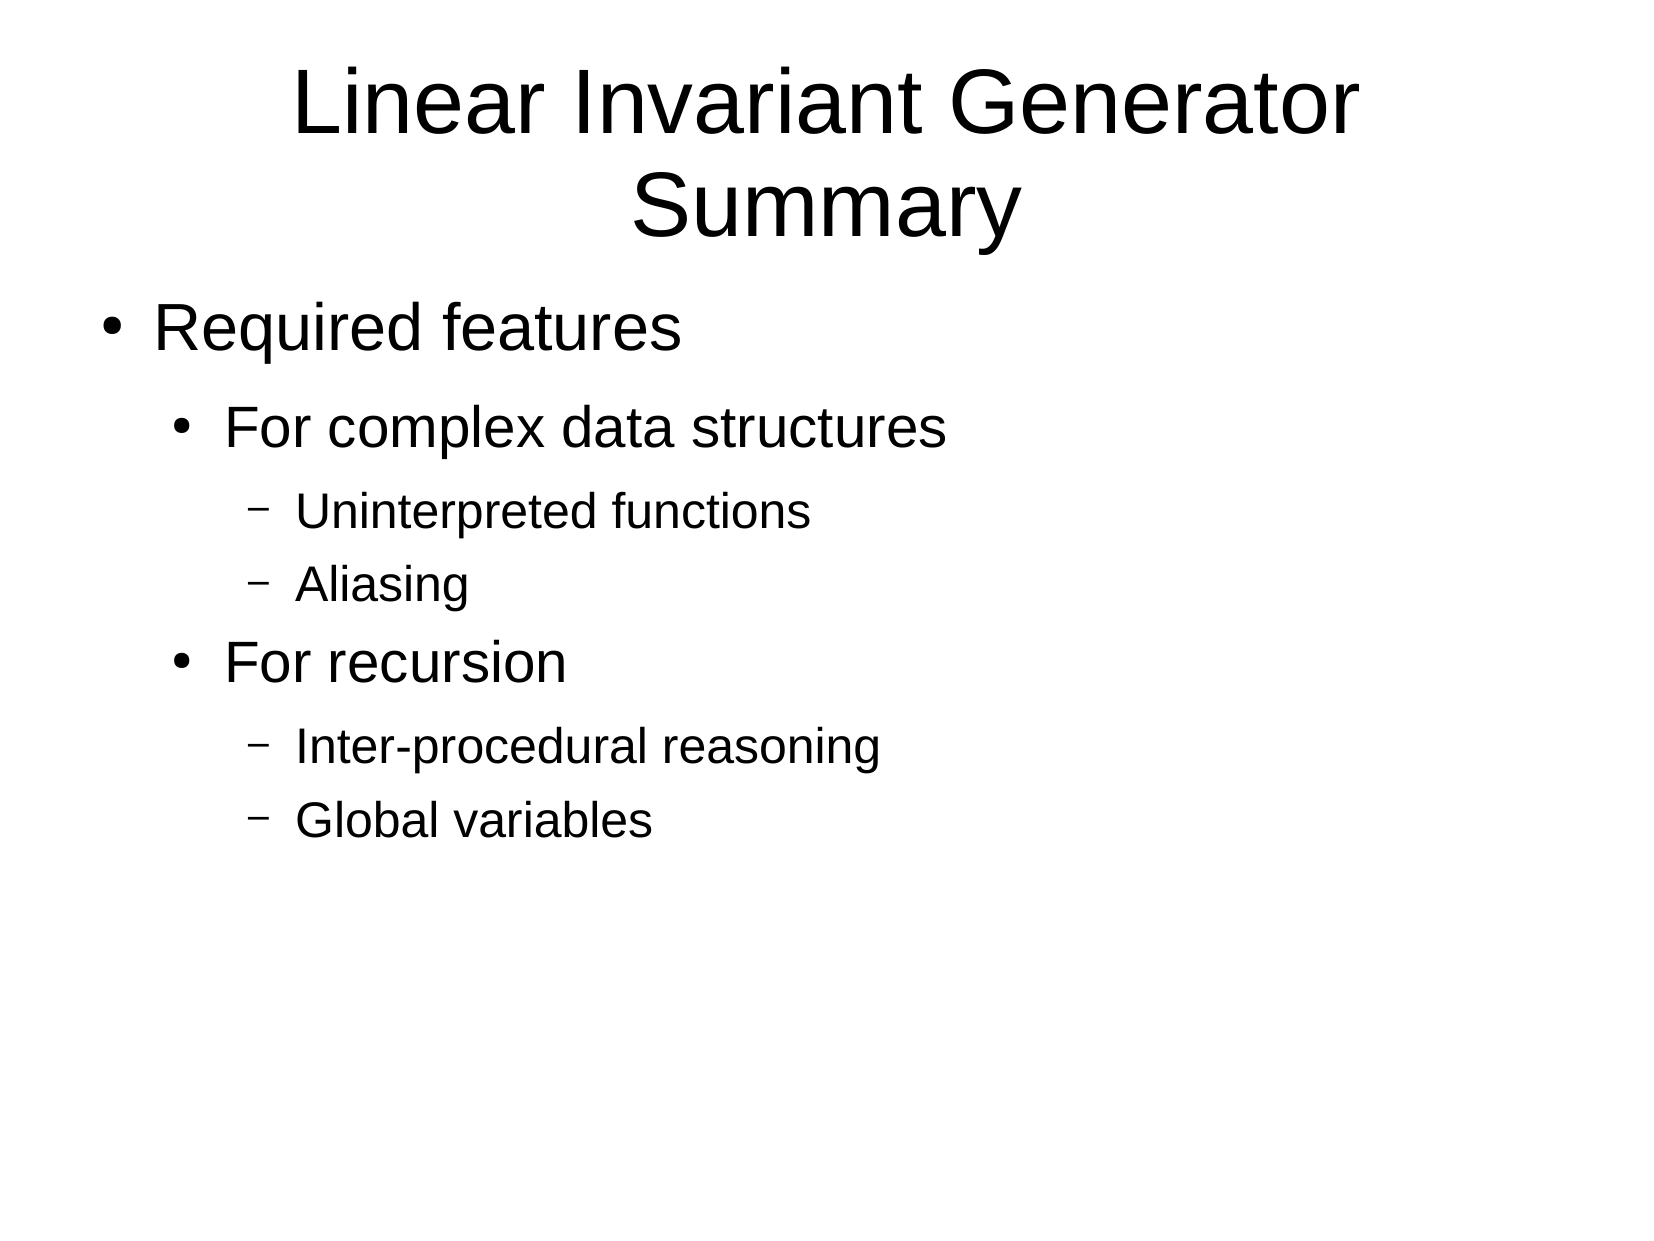

# Linear Invariant Generator Summary
Required features
For complex data structures
Uninterpreted functions
Aliasing
For recursion
Inter-procedural reasoning
Global variables